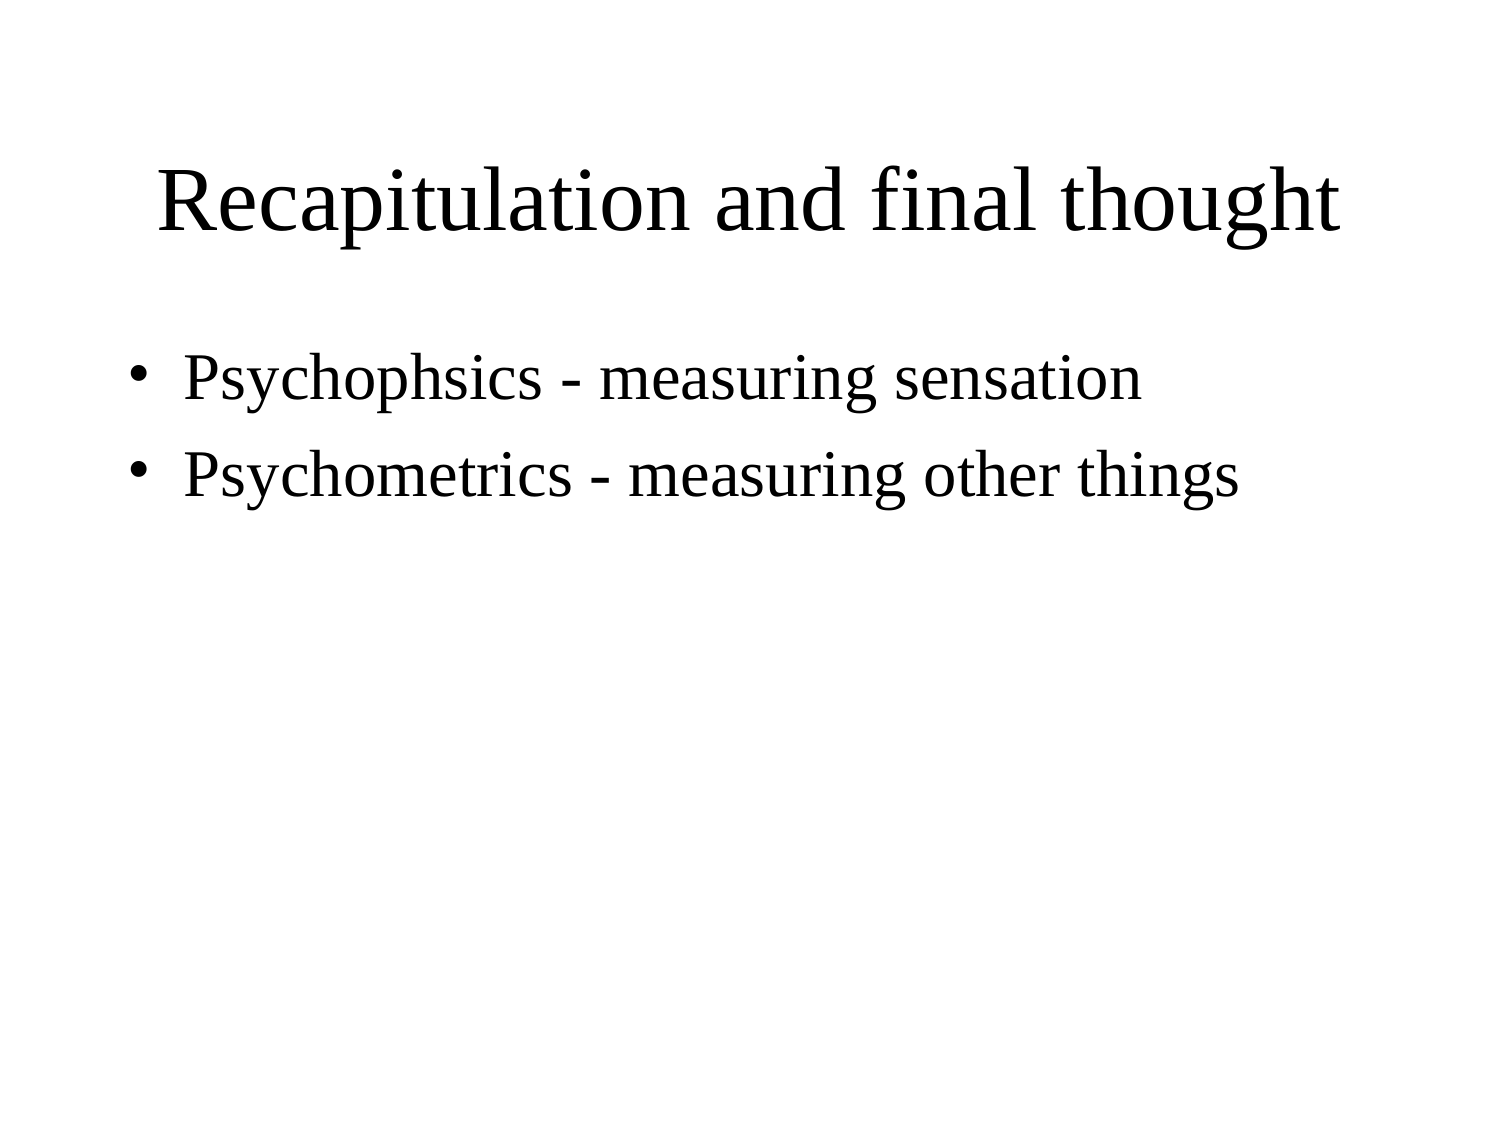

# Recapitulation and final thought
Psychophsics - measuring sensation
Psychometrics - measuring other things